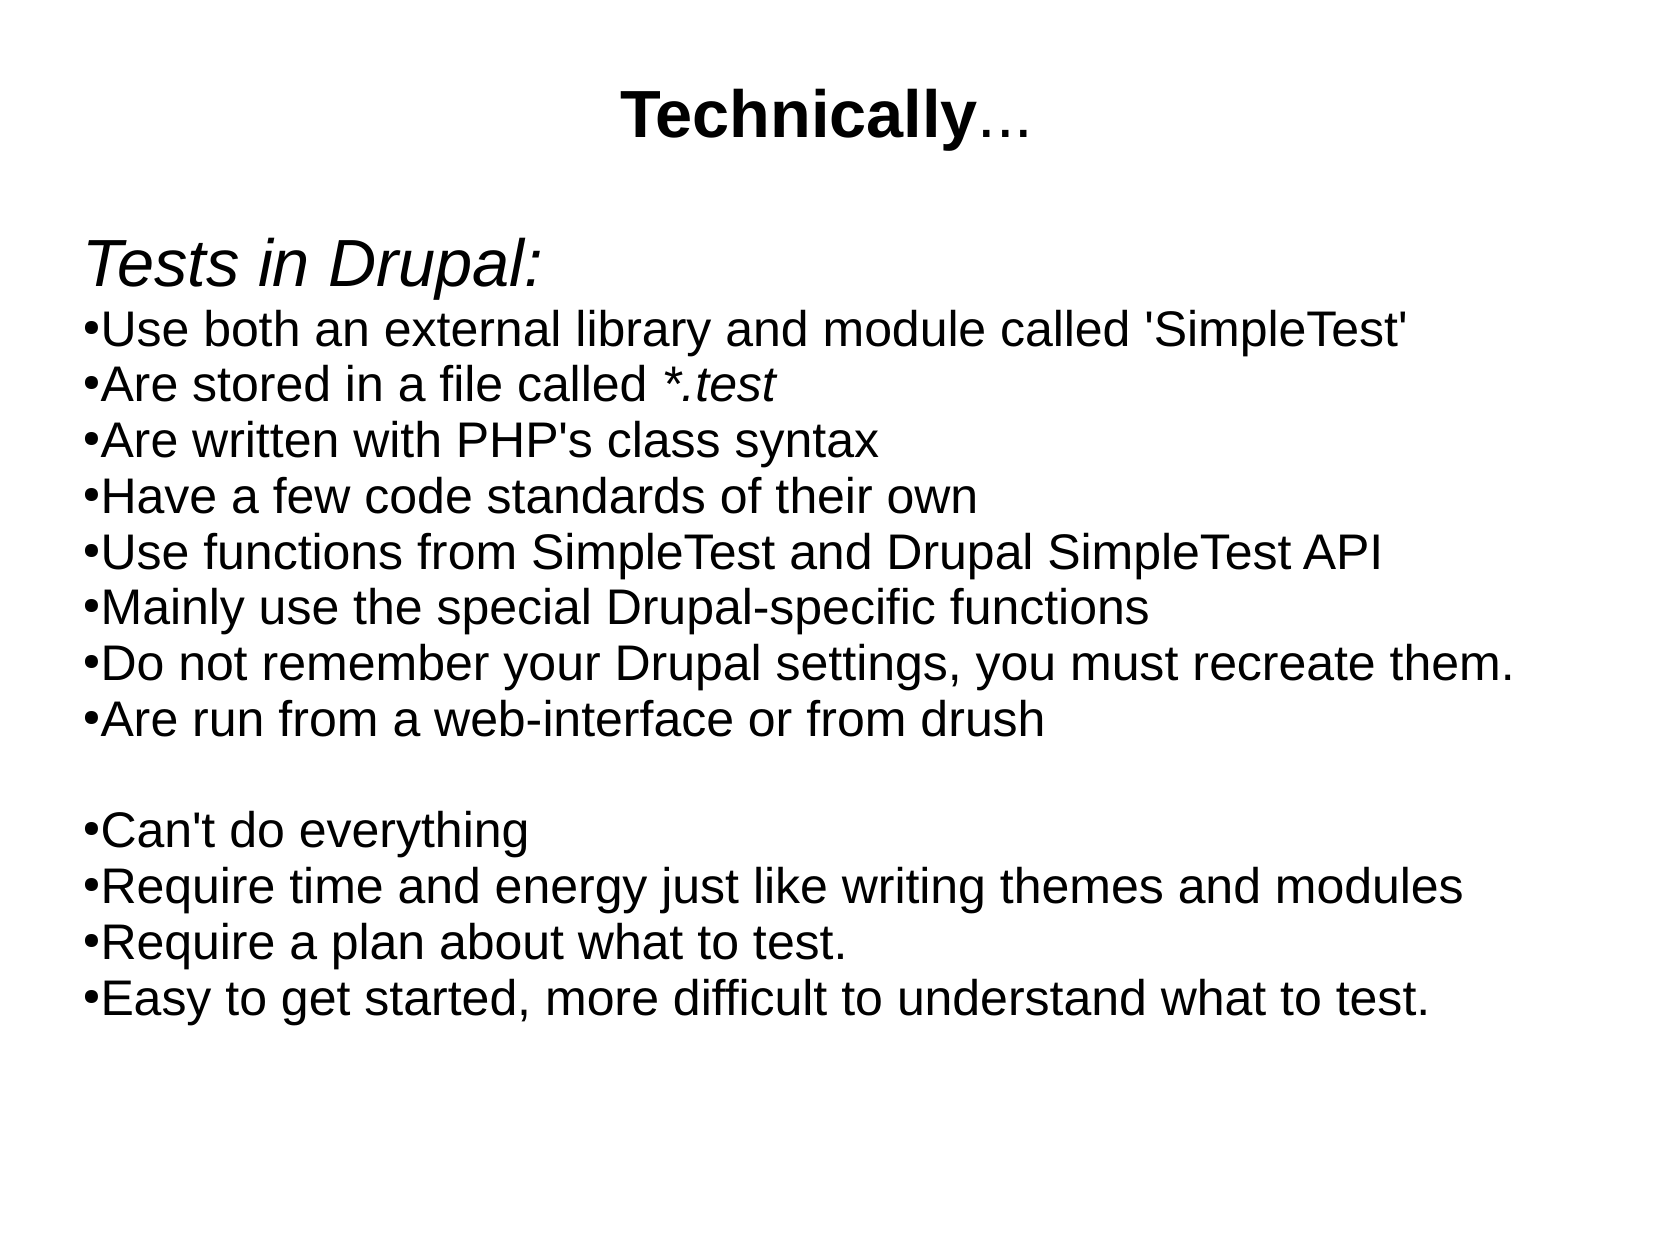

# Technically...
Tests in Drupal:
Use both an external library and module called 'SimpleTest'
Are stored in a file called *.test
Are written with PHP's class syntax
Have a few code standards of their own
Use functions from SimpleTest and Drupal SimpleTest API
Mainly use the special Drupal-specific functions
Do not remember your Drupal settings, you must recreate them.
Are run from a web-interface or from drush
Can't do everything
Require time and energy just like writing themes and modules
Require a plan about what to test.
Easy to get started, more difficult to understand what to test.